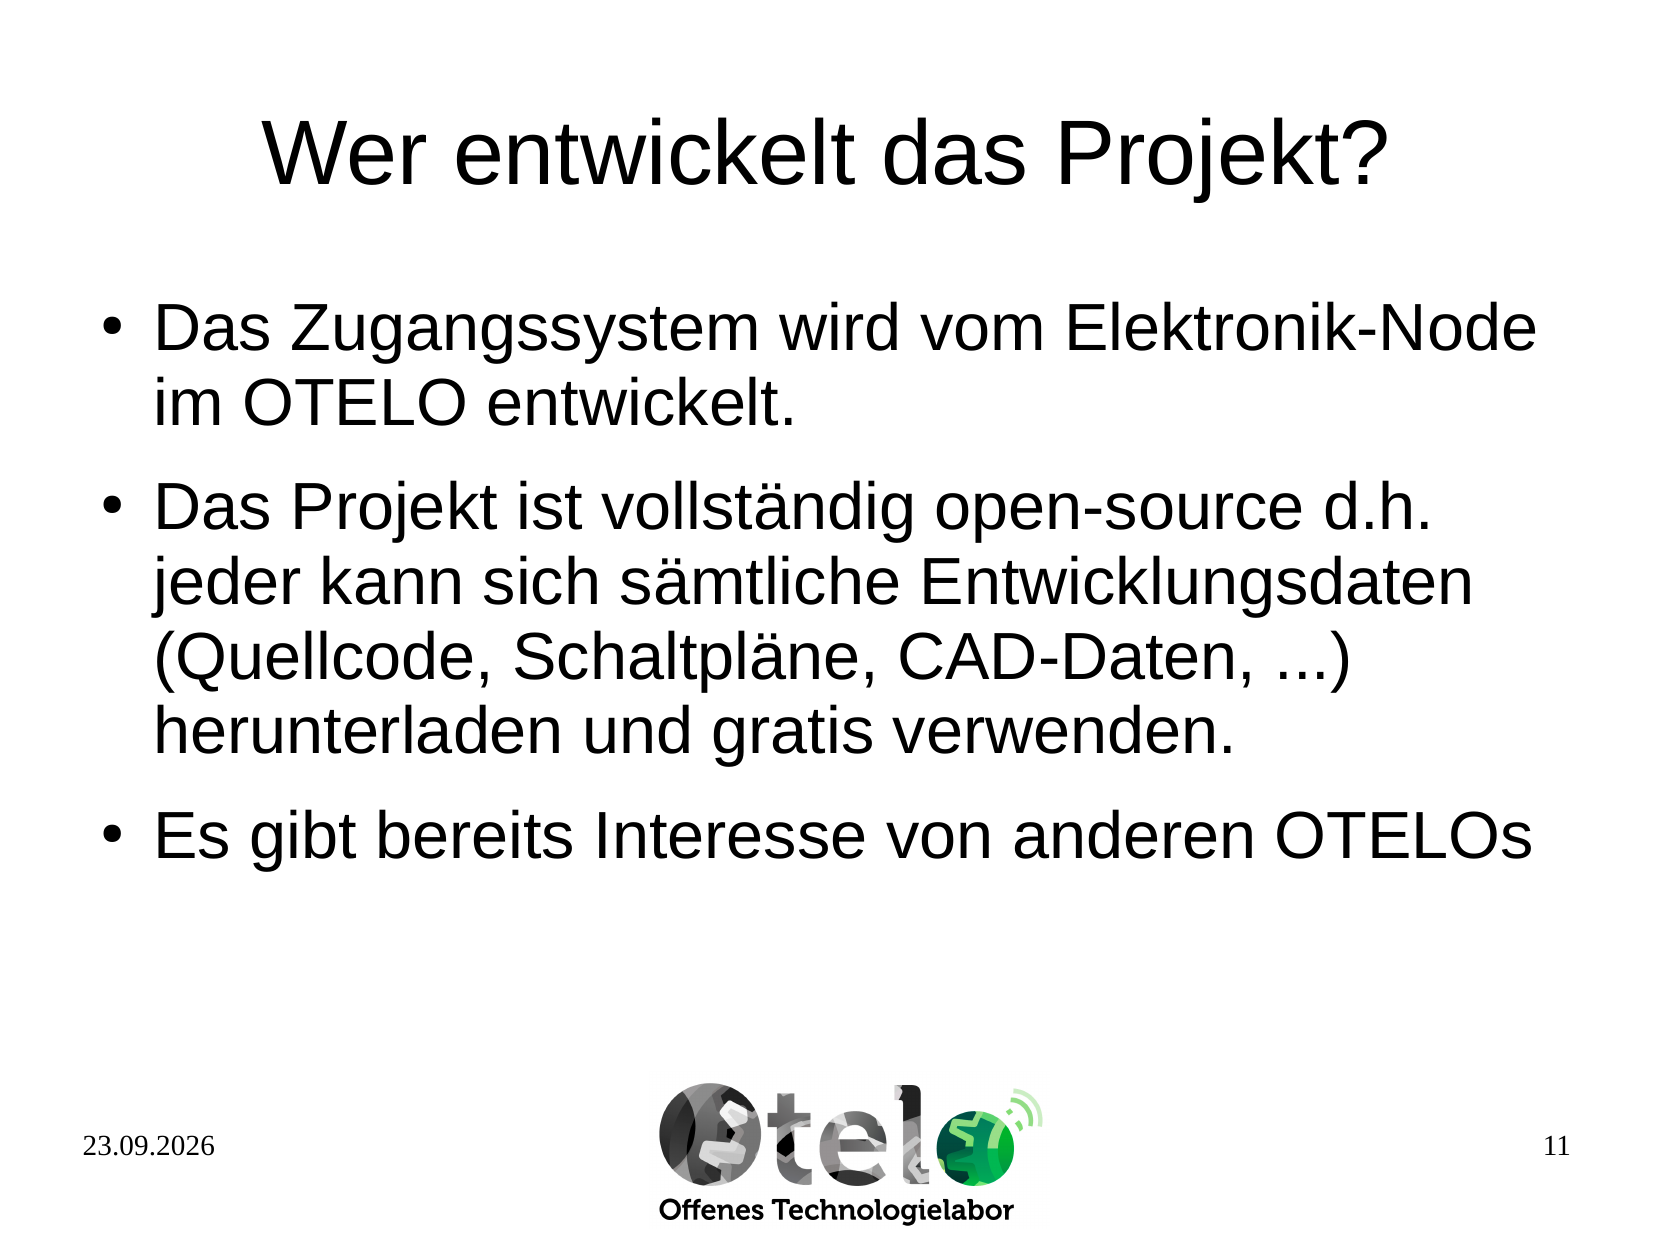

# Wer entwickelt das Projekt?
Das Zugangssystem wird vom Elektronik-Node im OTELO entwickelt.
Das Projekt ist vollständig open-source d.h. jeder kann sich sämtliche Entwicklungsdaten (Quellcode, Schaltpläne, CAD-Daten, ...) herunterladen und gratis verwenden.
Es gibt bereits Interesse von anderen OTELOs
11